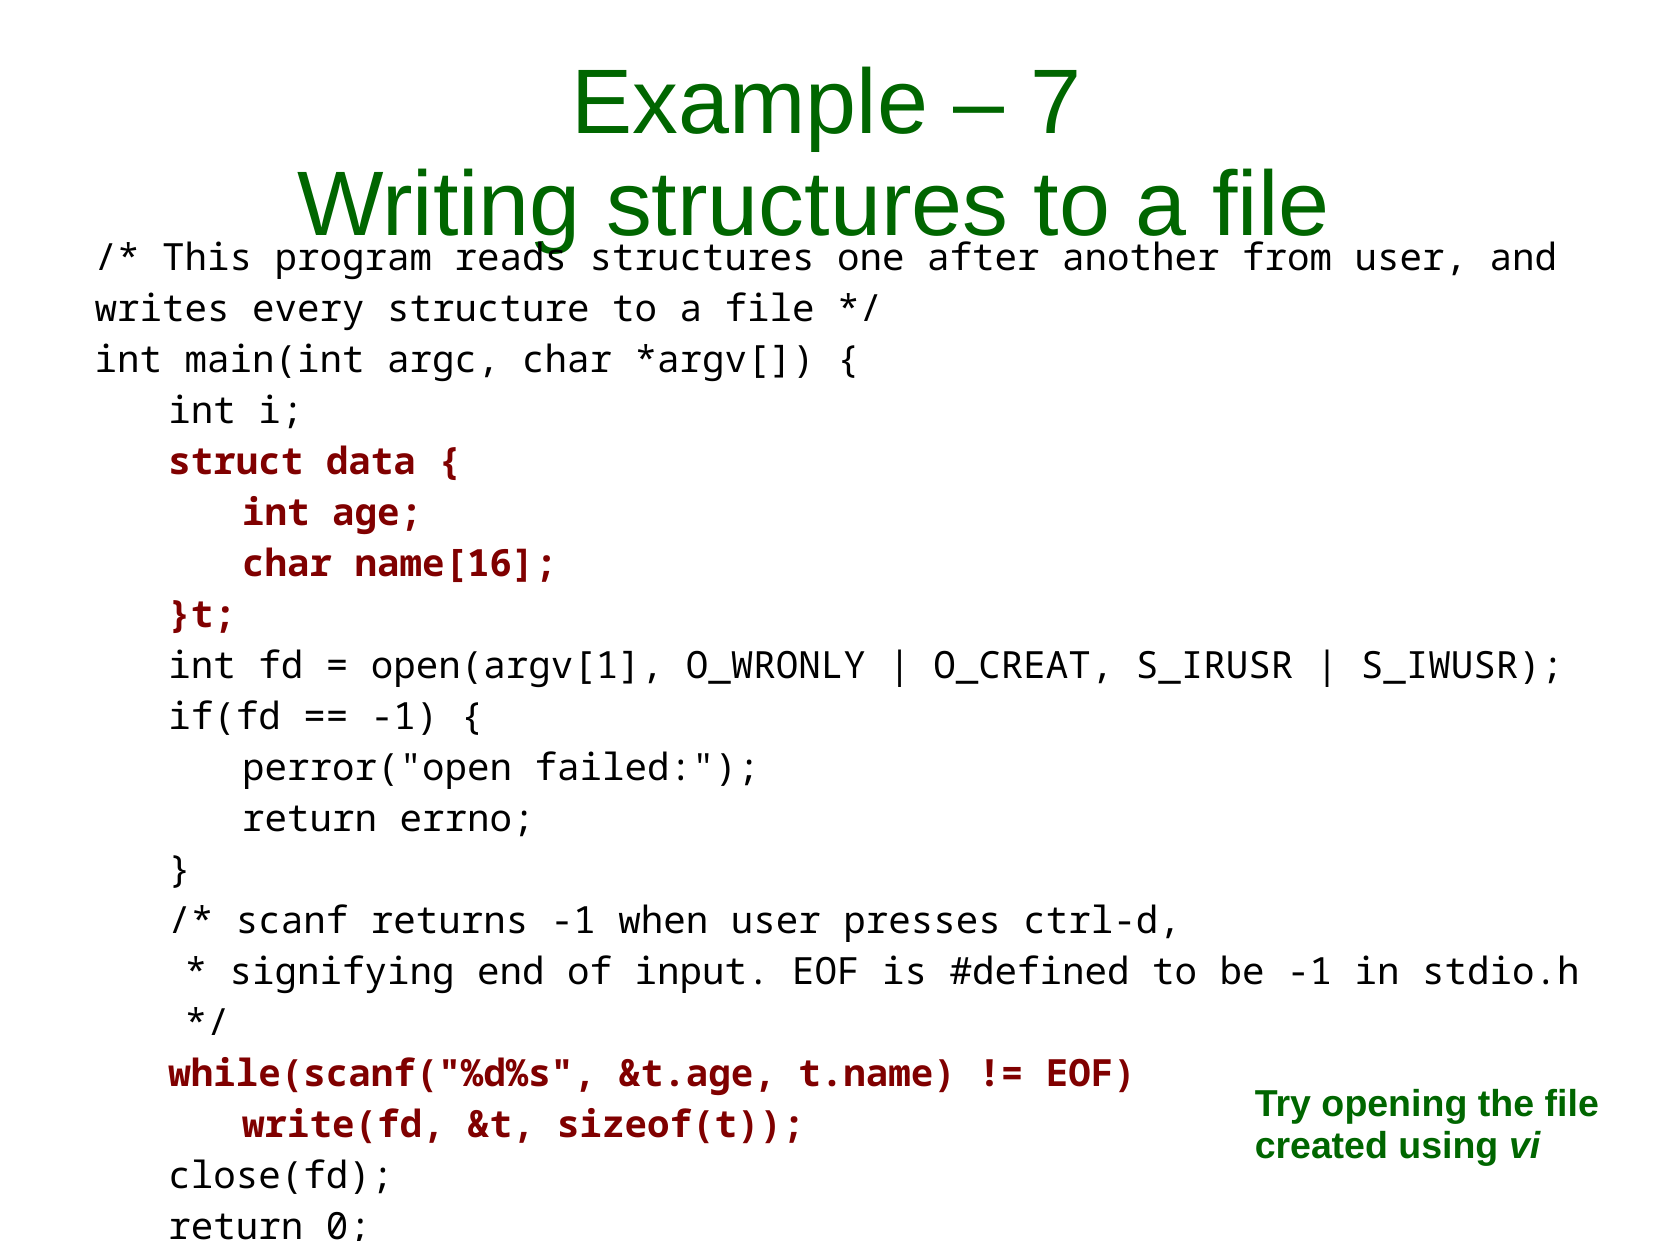

# Example – 7 Writing structures to a file
/* This program reads structures one after another from user, and writes every structure to a file */
int main(int argc, char *argv[]) {
	int i;
	struct data {
		int age;
		char name[16];
	}t;
	int fd = open(argv[1], O_WRONLY | O_CREAT, S_IRUSR | S_IWUSR);
	if(fd == -1) {
		perror("open failed:");
		return errno;
	}
	/* scanf returns -1 when user presses ctrl-d,
 * signifying end of input. EOF is #defined to be -1 in stdio.h
 */
	while(scanf("%d%s", &t.age, t.name) != EOF)
		write(fd, &t, sizeof(t));
	close(fd);
	return 0;
}
Try opening the file created using vi